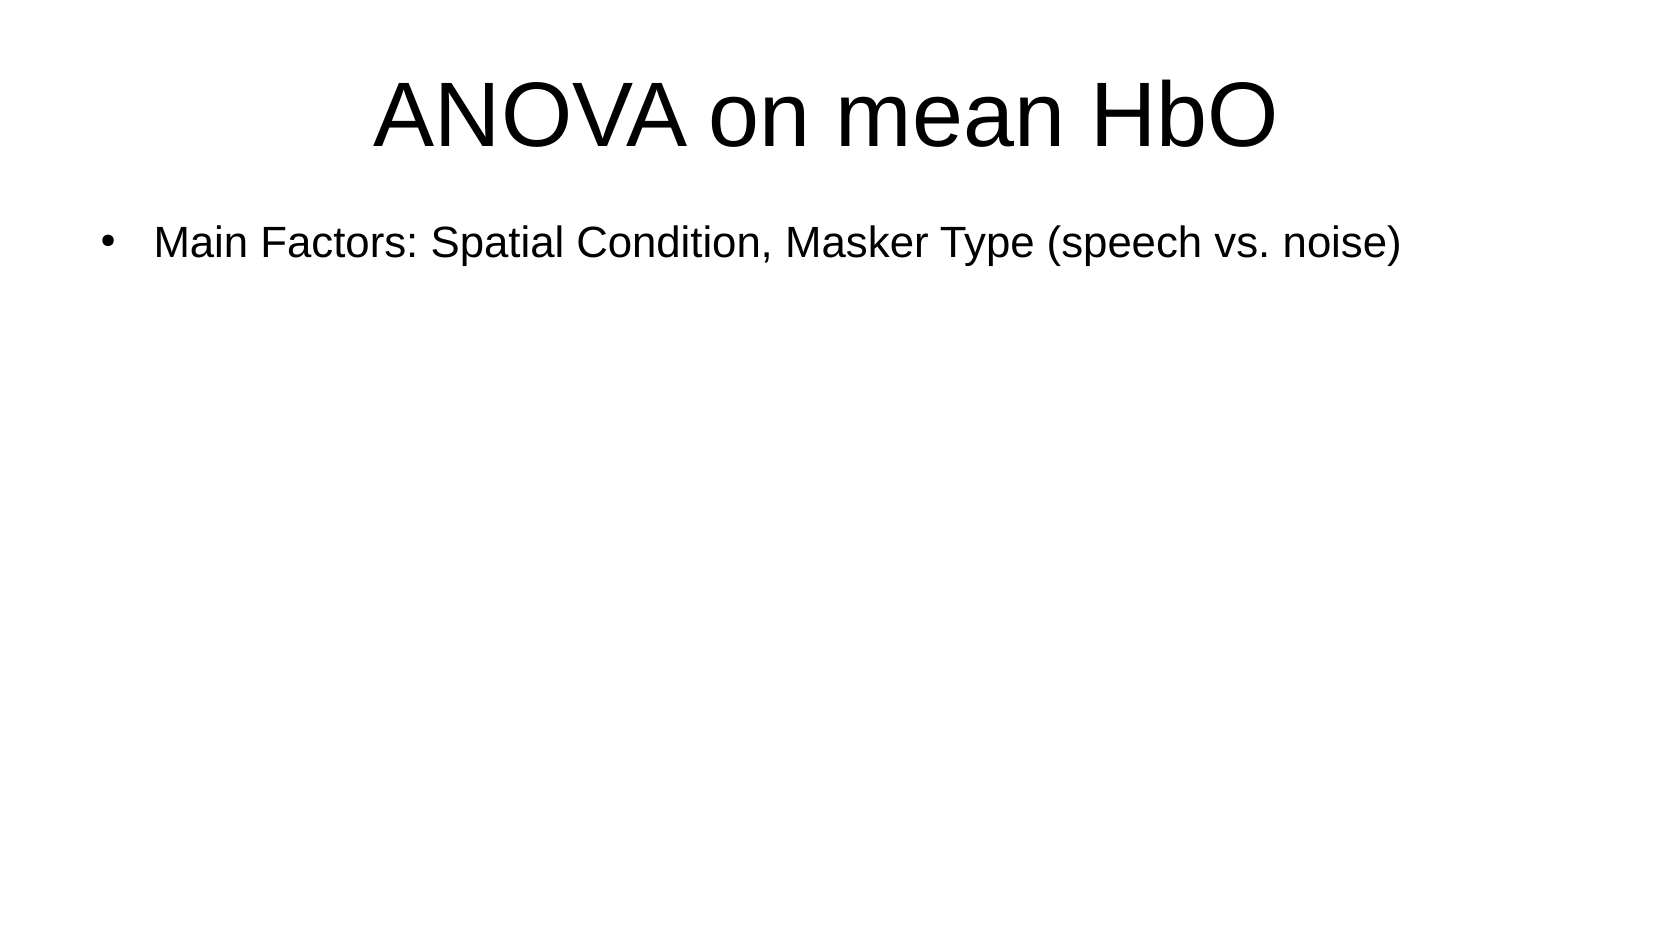

# ANOVA on mean HbO
Main Factors: Spatial Condition, Masker Type (speech vs. noise)